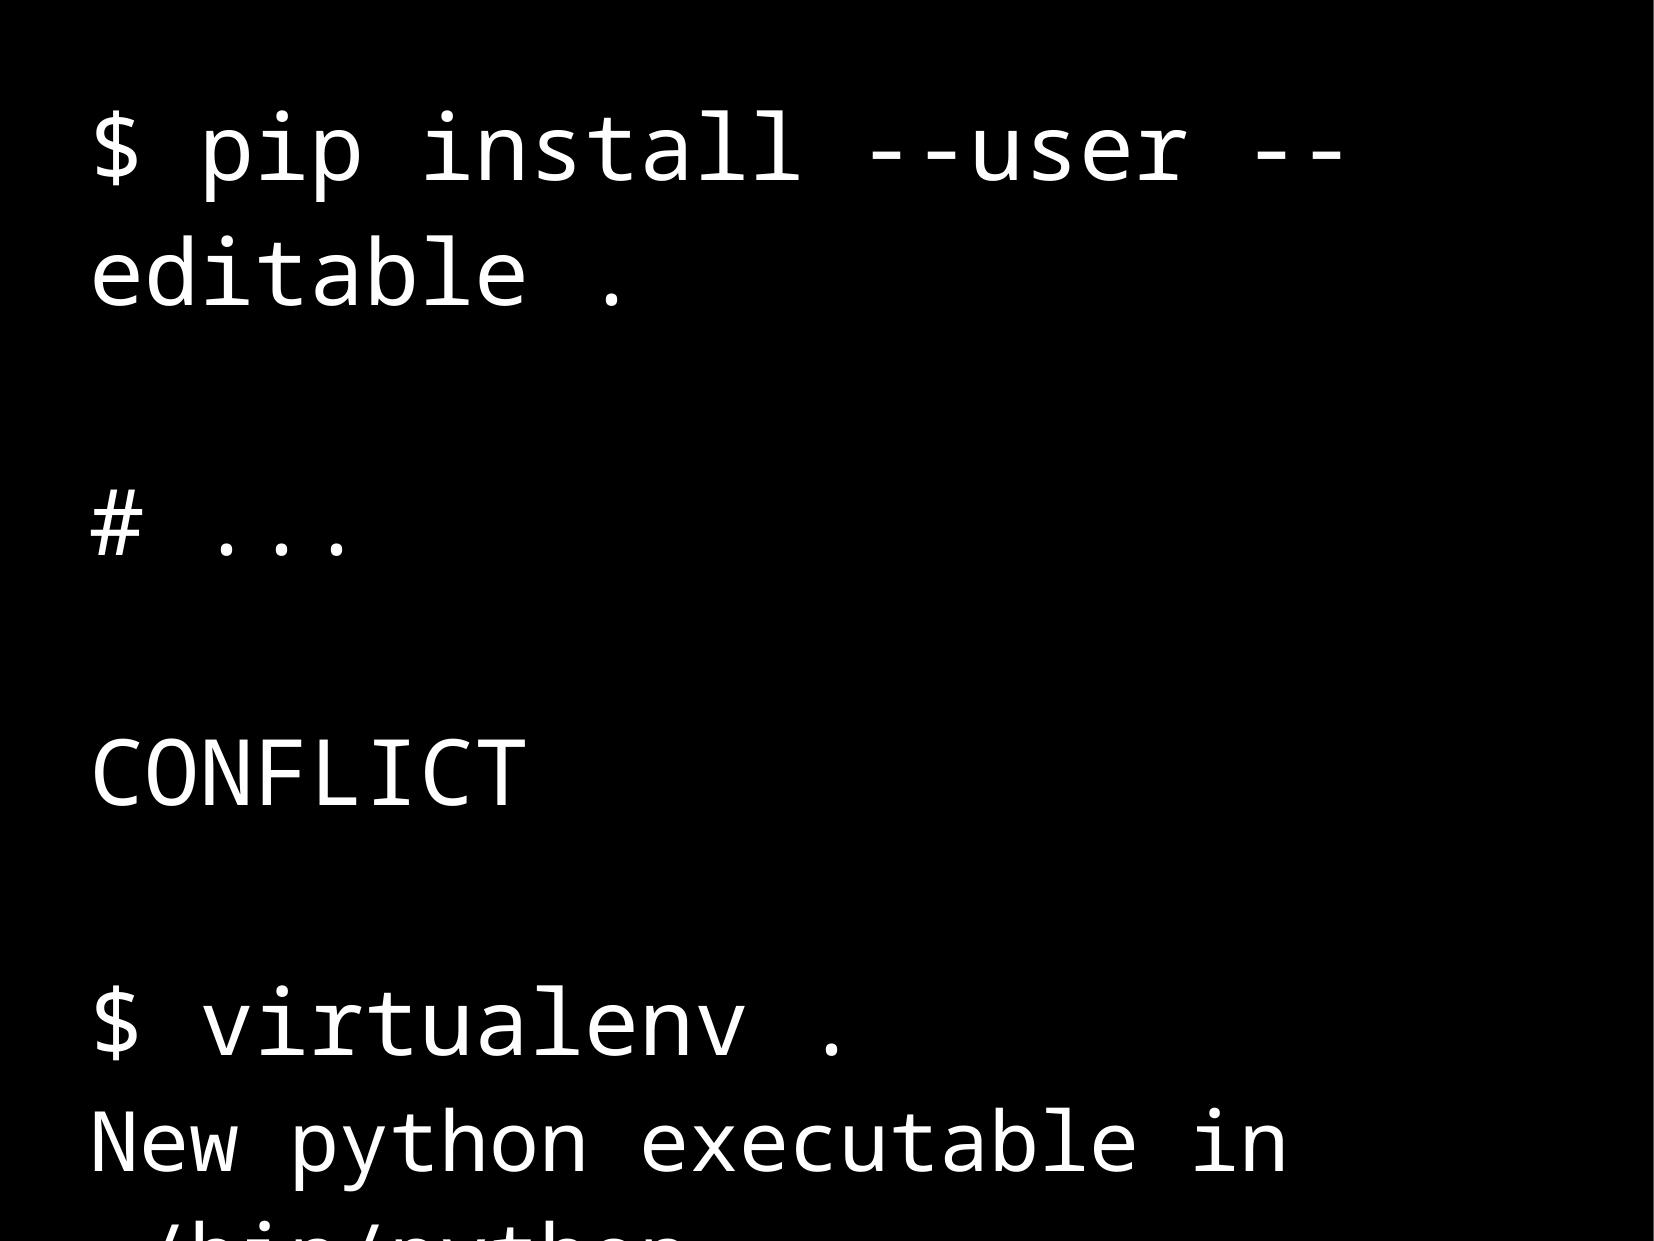

$ pip install --user --editable .
# ...
CONFLICT
$ virtualenv .
New python executable in ./bin/python
Installing setuptools, pip...done.
$ source bin/activate
(get-octopi) $ pip install --editable .